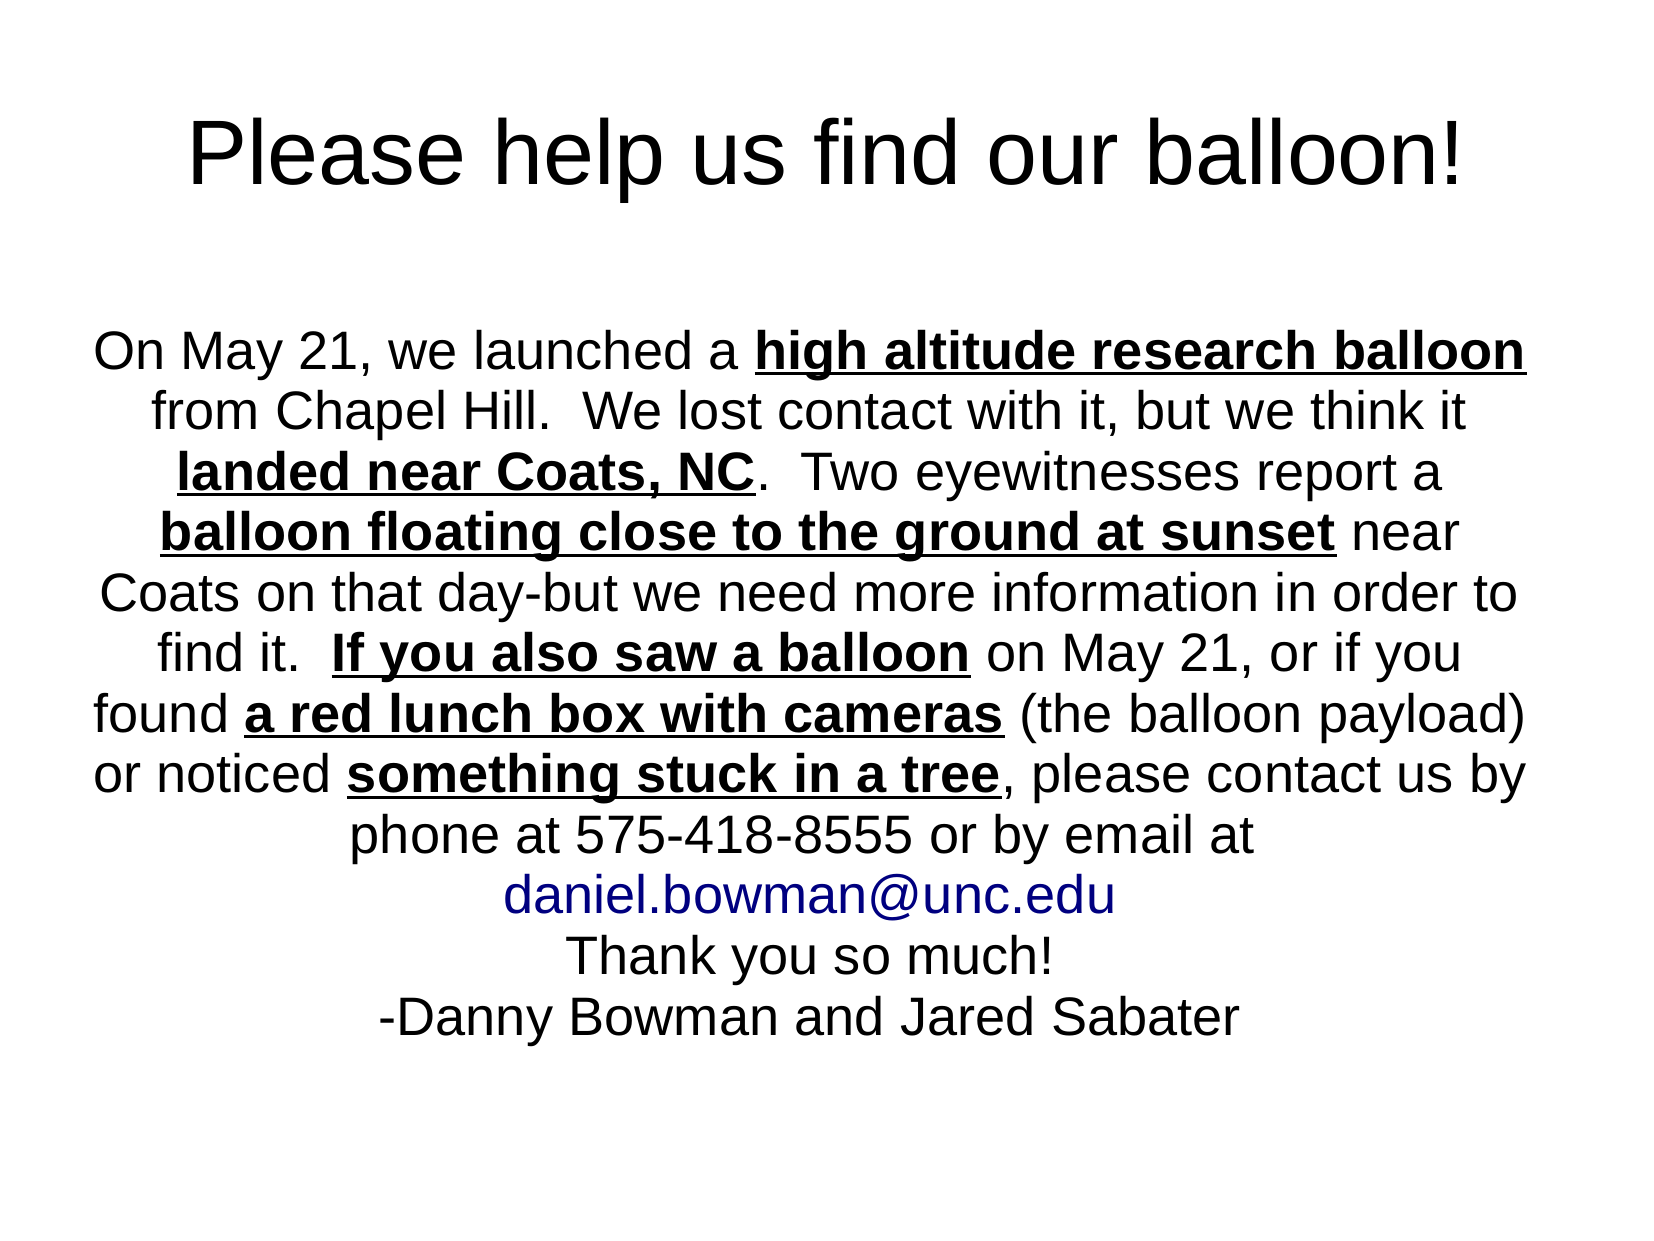

# Please help us find our balloon!
On May 21, we launched a high altitude research balloon from Chapel Hill. We lost contact with it, but we think it landed near Coats, NC. Two eyewitnesses report a balloon floating close to the ground at sunset near Coats on that day-but we need more information in order to find it. If you also saw a balloon on May 21, or if you found a red lunch box with cameras (the balloon payload) or noticed something stuck in a tree, please contact us by phone at 575-418-8555 or by email at daniel.bowman@unc.edu
Thank you so much!
-Danny Bowman and Jared Sabater